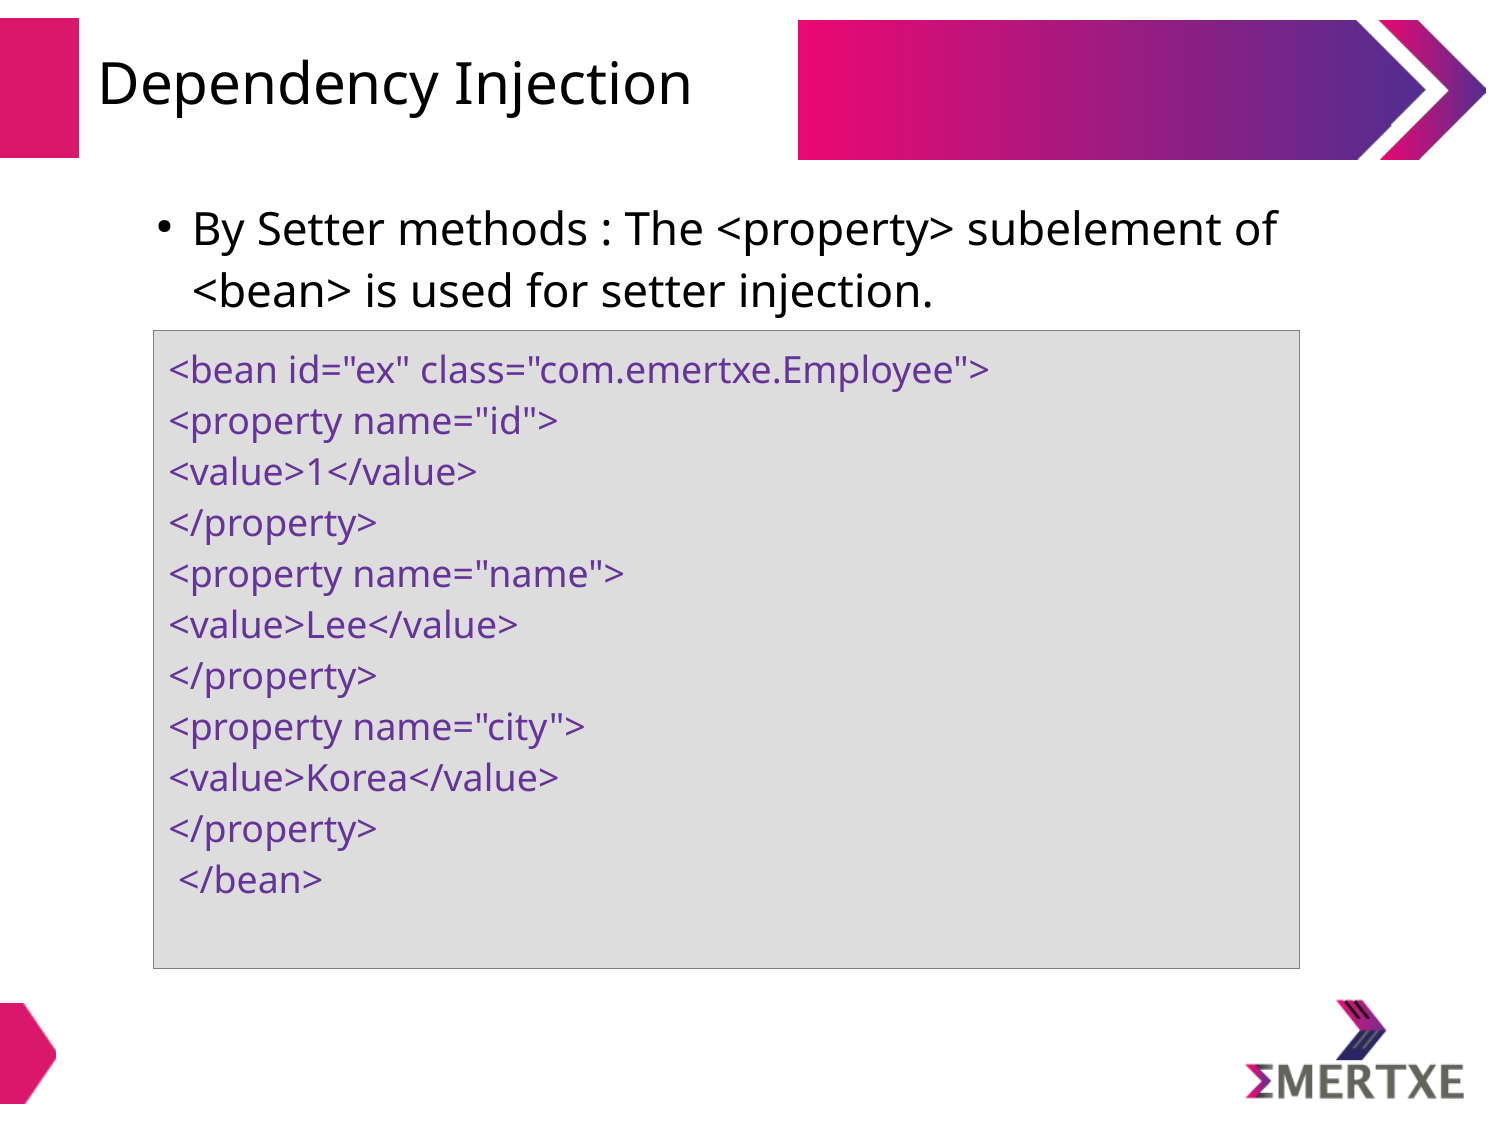

Dependency Injection
By Setter methods : The <property> subelement of <bean> is used for setter injection.
<bean id="ex" class="com.emertxe.Employee">
<property name="id">
<value>1</value>
</property>
<property name="name">
<value>Lee</value>
</property>
<property name="city">
<value>Korea</value>
</property>
 </bean>